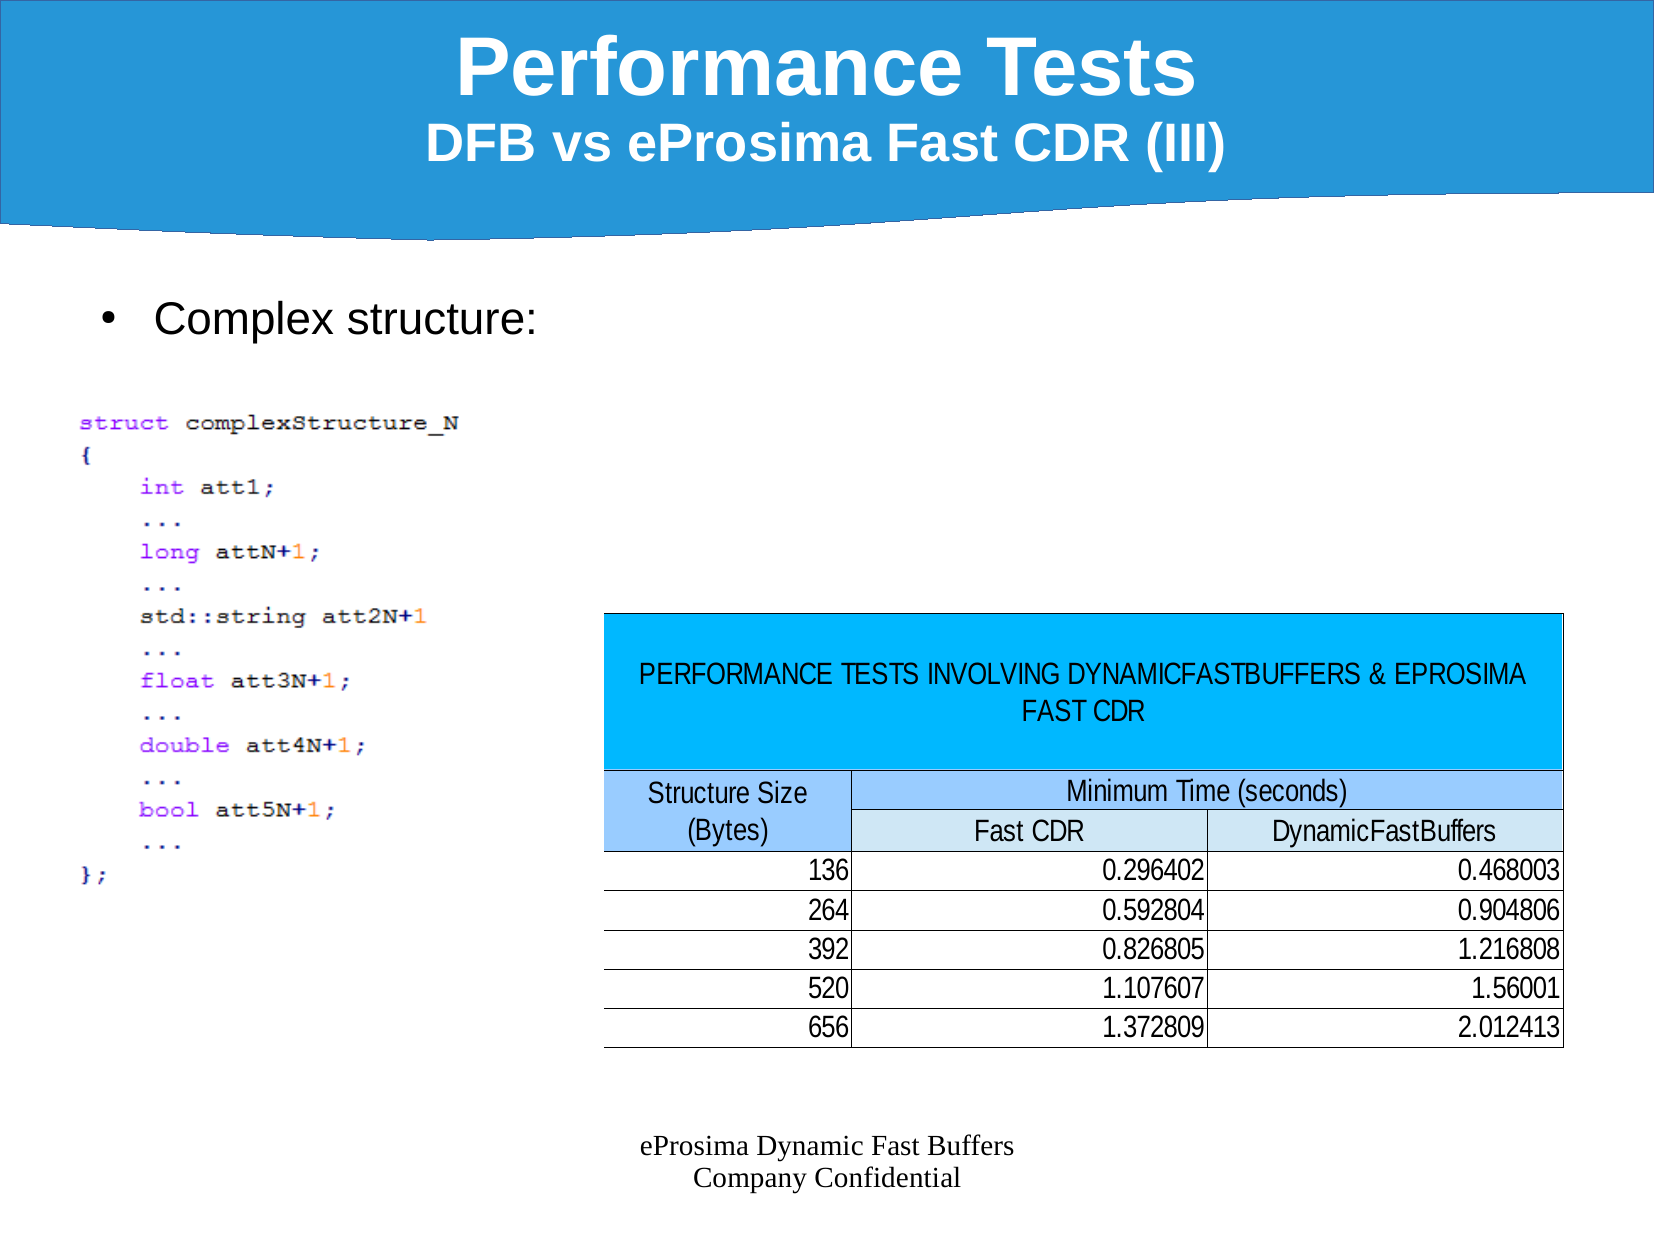

Performance Tests
DFB vs eProsima Fast CDR (III)
# Complex structure:
eProsima Dynamic Fast Buffers